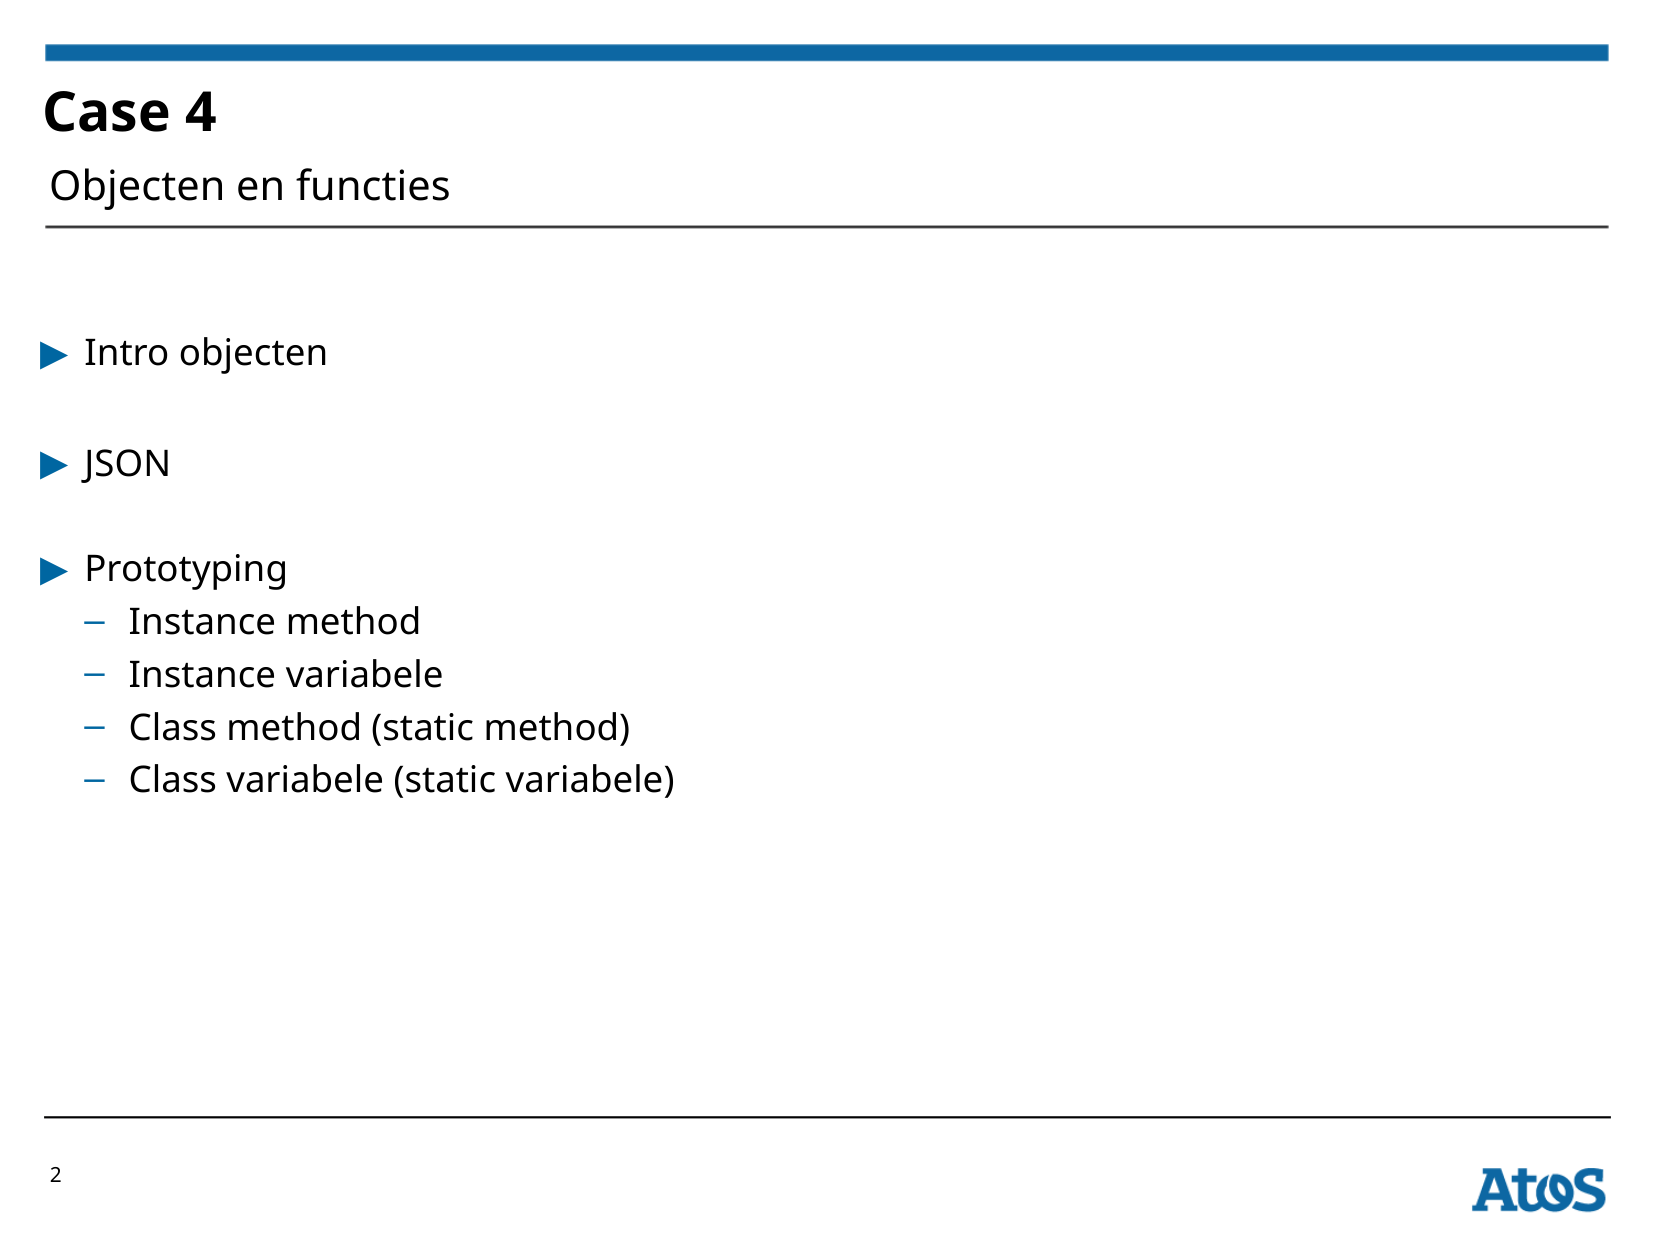

# Case 4
Objecten en functies
Intro objecten
JSON
Prototyping
Instance method
Instance variabele
Class method (static method)
Class variabele (static variabele)